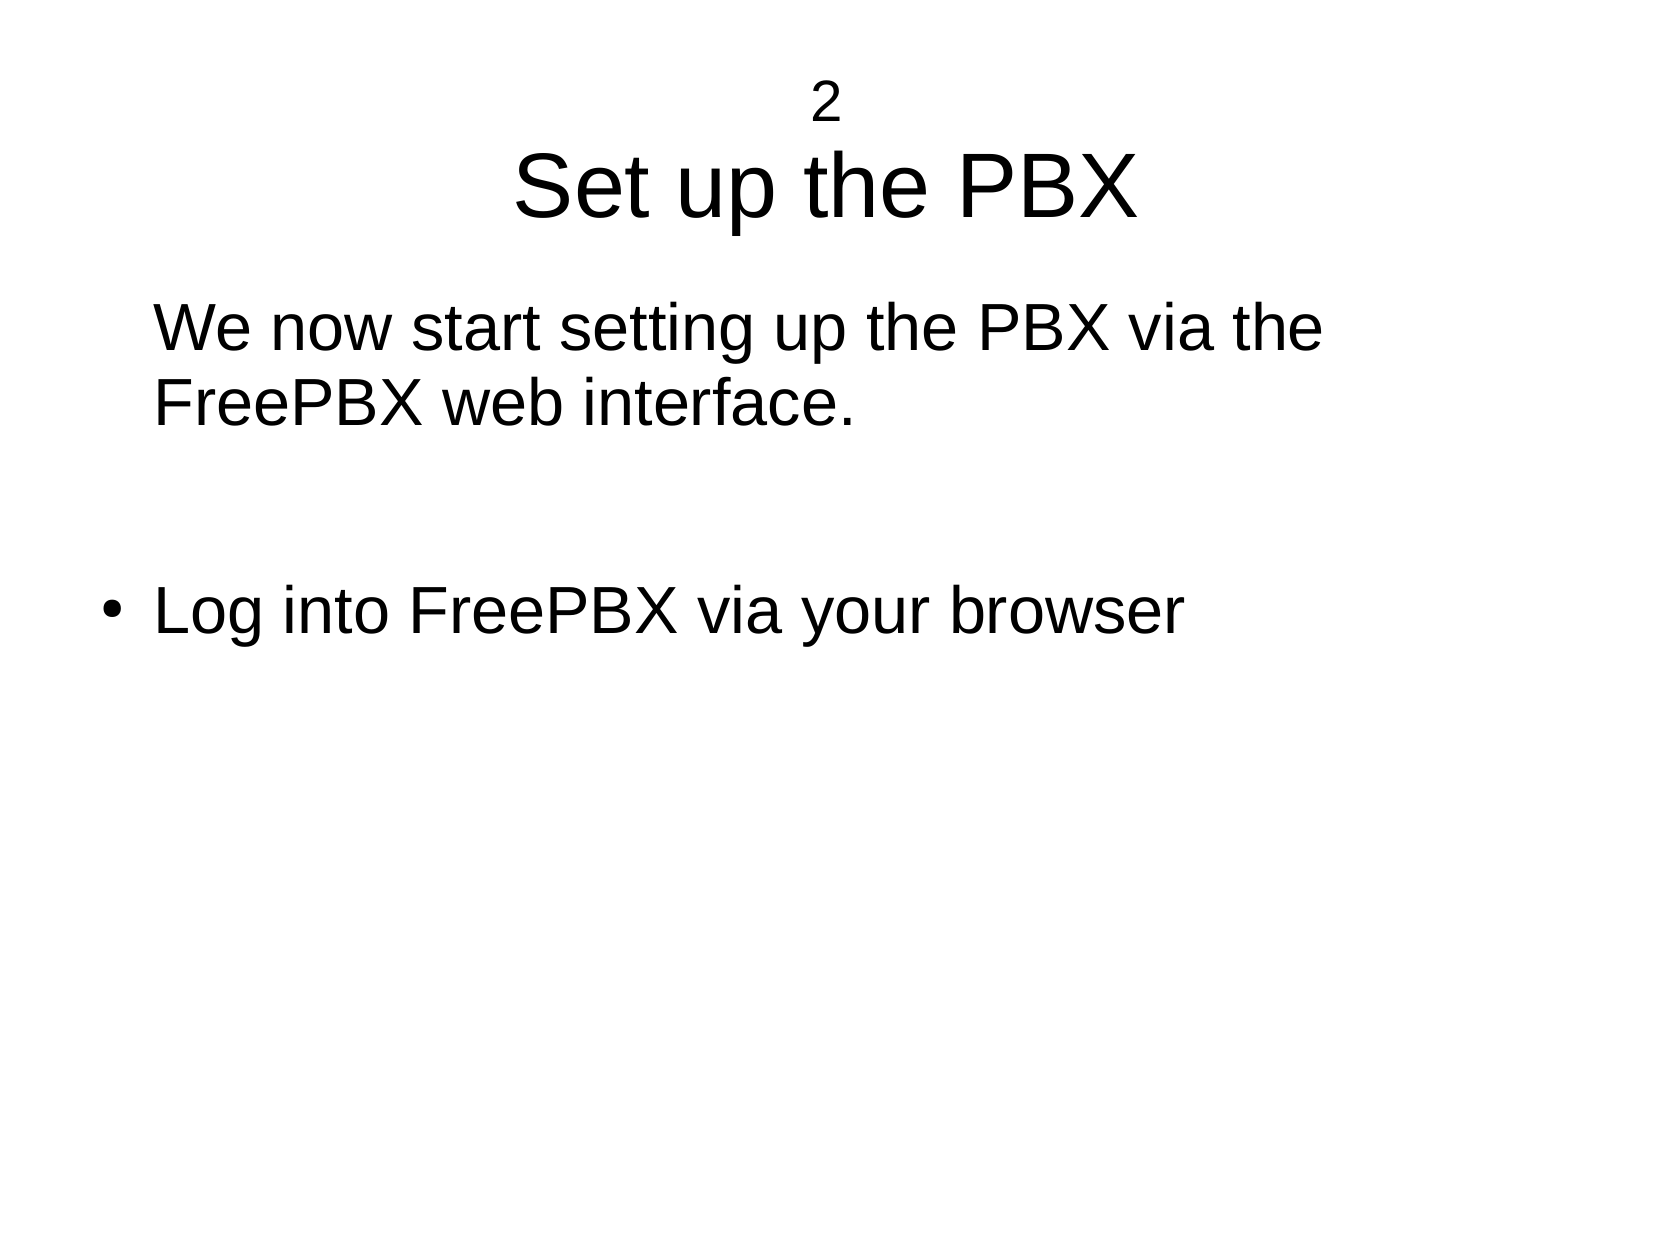

# 2 Set up the PBX
We now start setting up the PBX via the FreePBX web interface.
Log into FreePBX via your browser